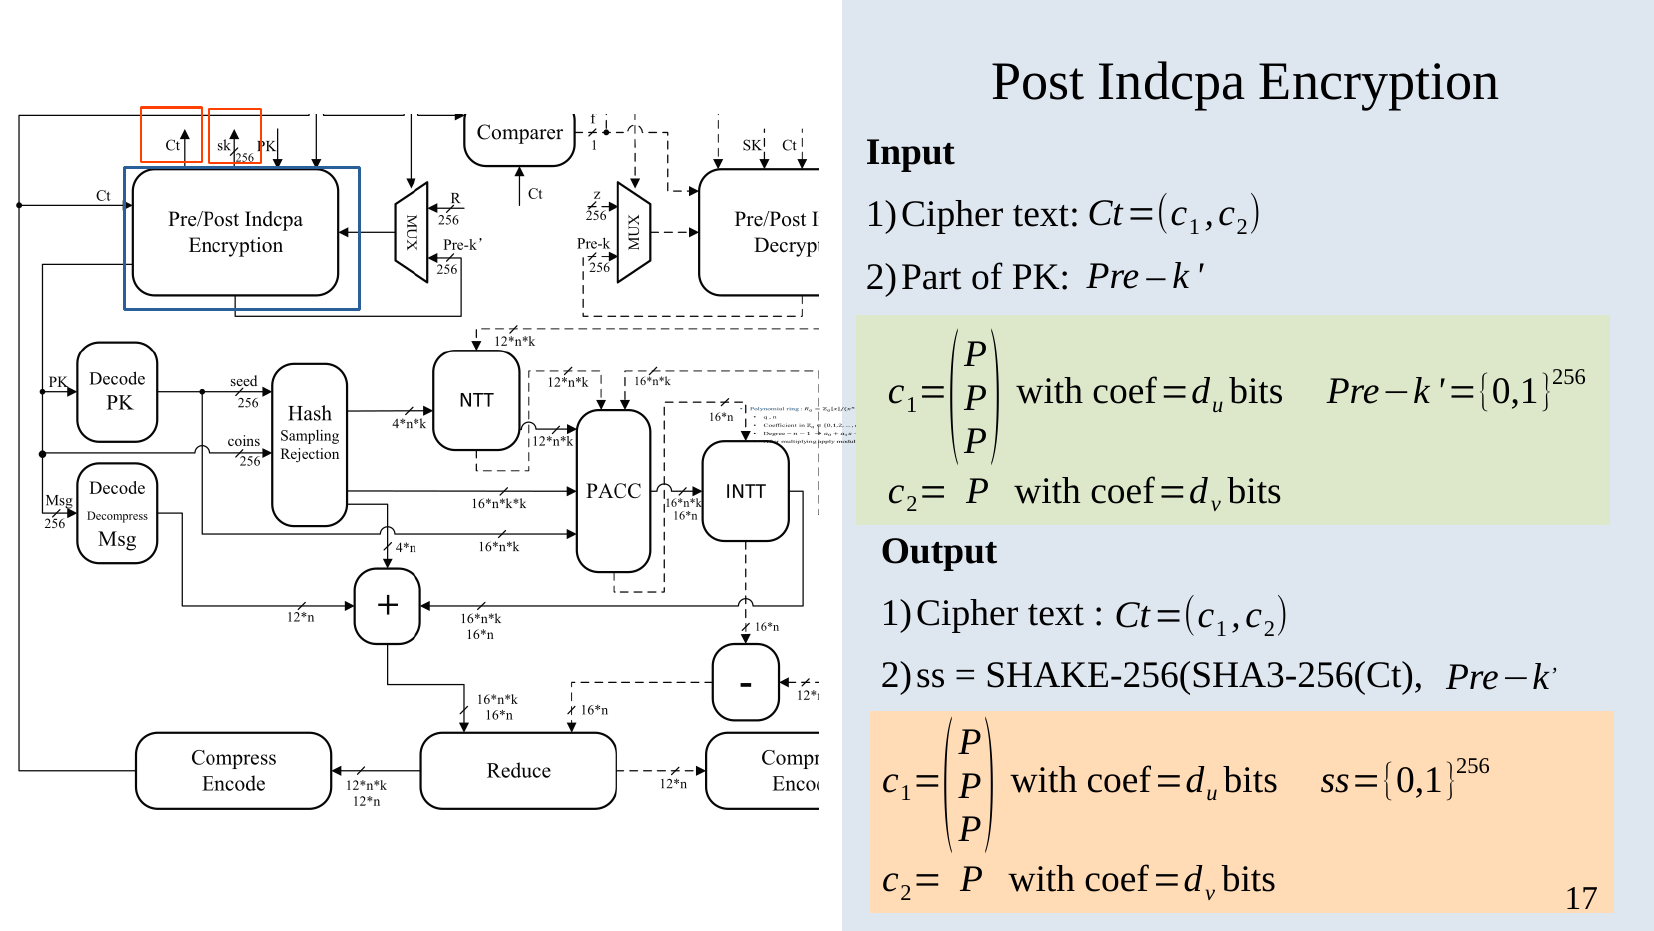

# Post Indcpa Encryption
Input
Cipher text:
Part of PK:
Output
Cipher text :
ss = SHAKE-256(SHA3-256(Ct), 		 )
17